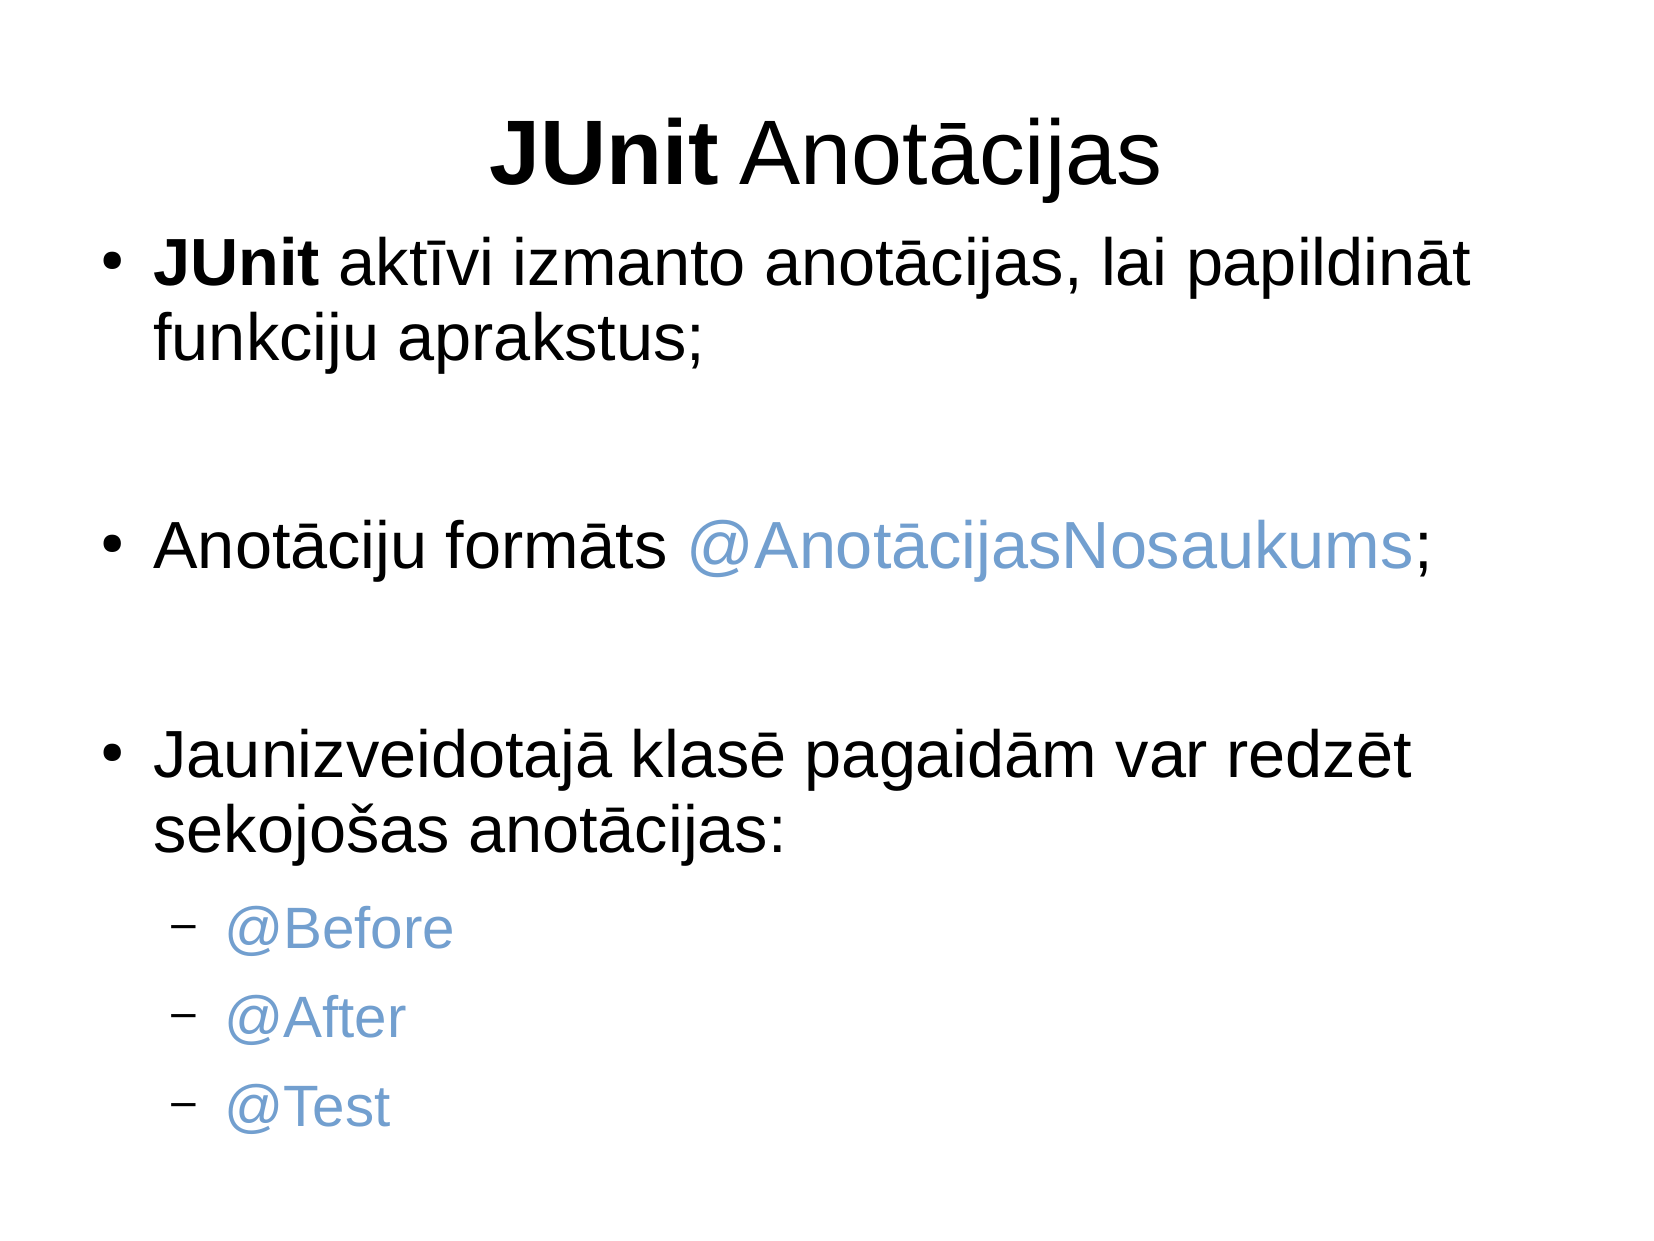

# JUnit Anotācijas
JUnit aktīvi izmanto anotācijas, lai papildināt funkciju aprakstus;
Anotāciju formāts @AnotācijasNosaukums;
Jaunizveidotajā klasē pagaidām var redzēt sekojošas anotācijas:
@Before
@After
@Test